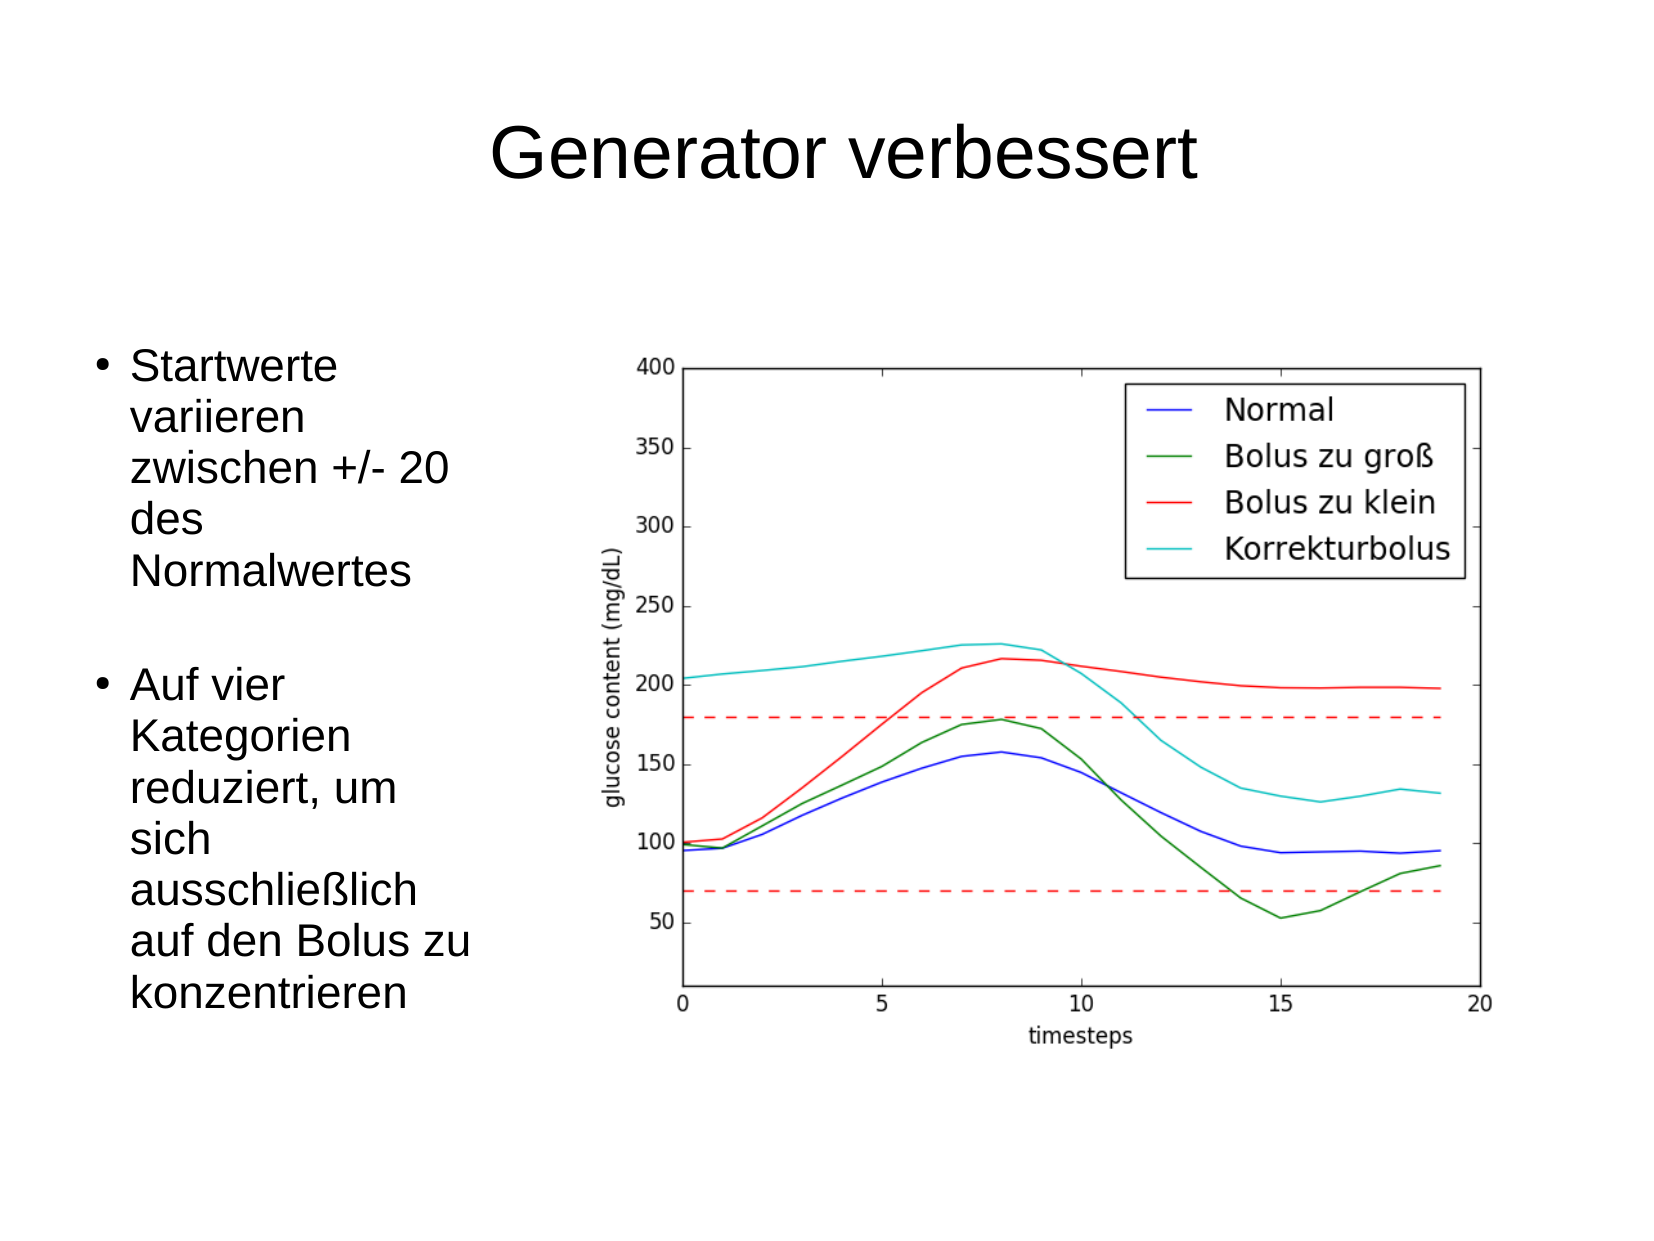

# Generator verbessert
Startwerte variieren zwischen +/- 20 des Normalwertes
Auf vier Kategorien reduziert, um sich ausschließlich auf den Bolus zu konzentrieren